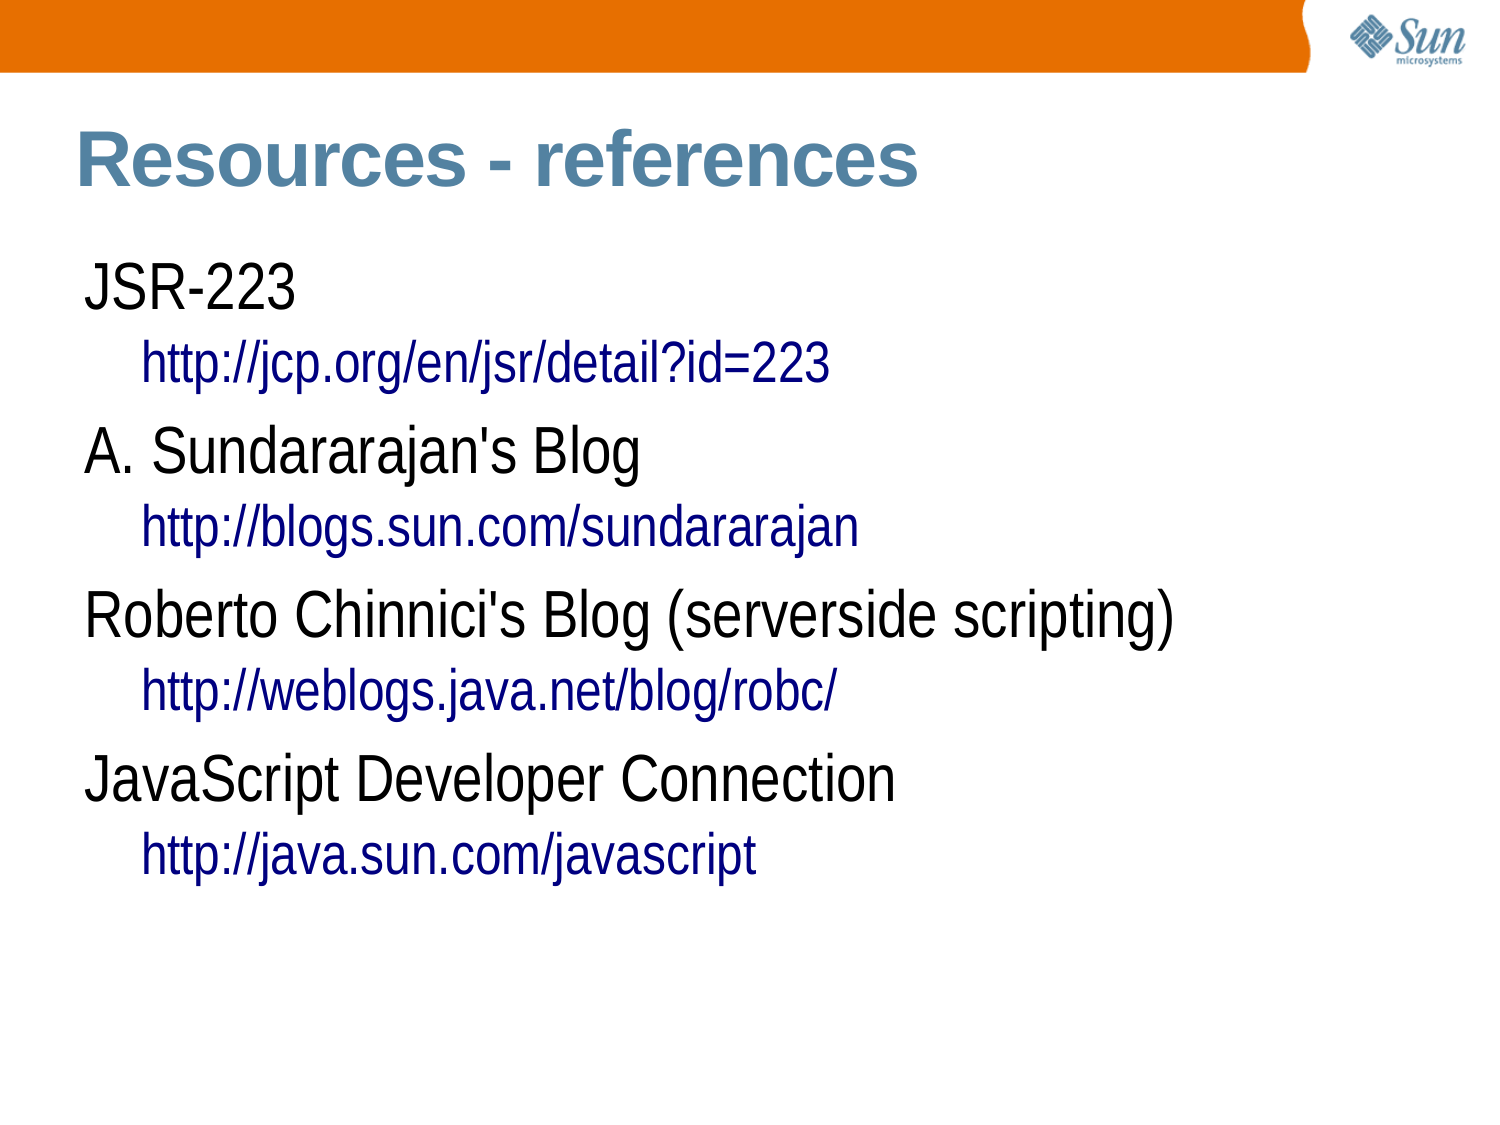

# Resources - references
JSR-223
http://jcp.org/en/jsr/detail?id=223
A. Sundararajan's Blog
http://blogs.sun.com/sundararajan
Roberto Chinnici's Blog (serverside scripting)
http://weblogs.java.net/blog/robc/
JavaScript Developer Connection
http://java.sun.com/javascript